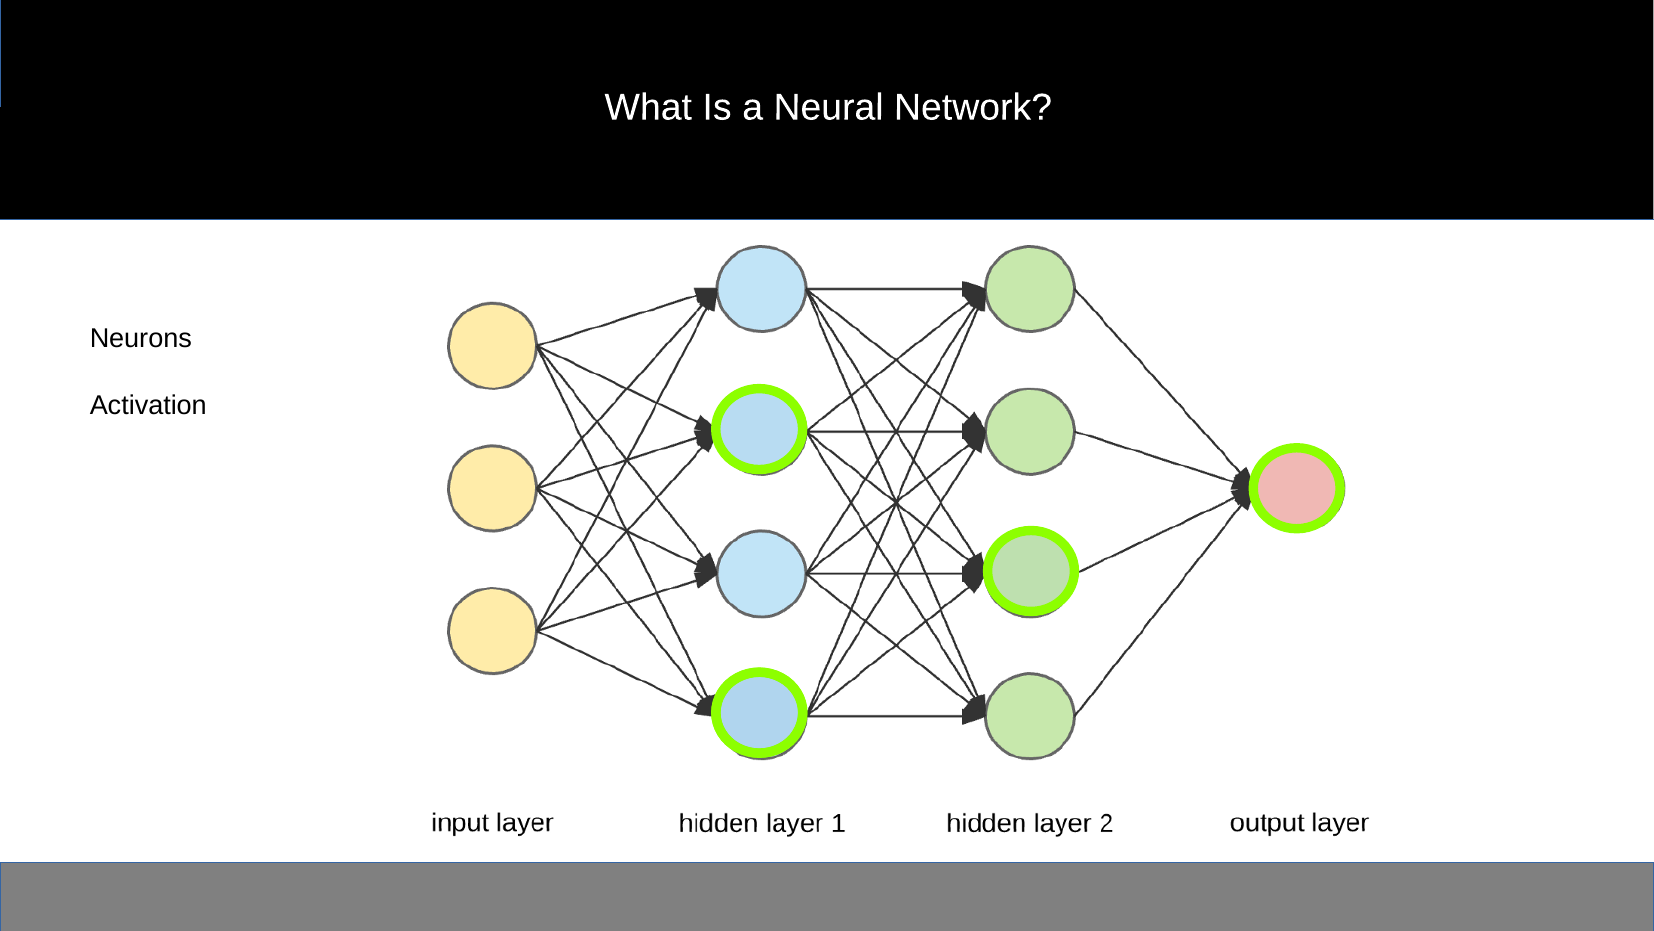

What Is a Neural Network?
#
Neurons
Activation